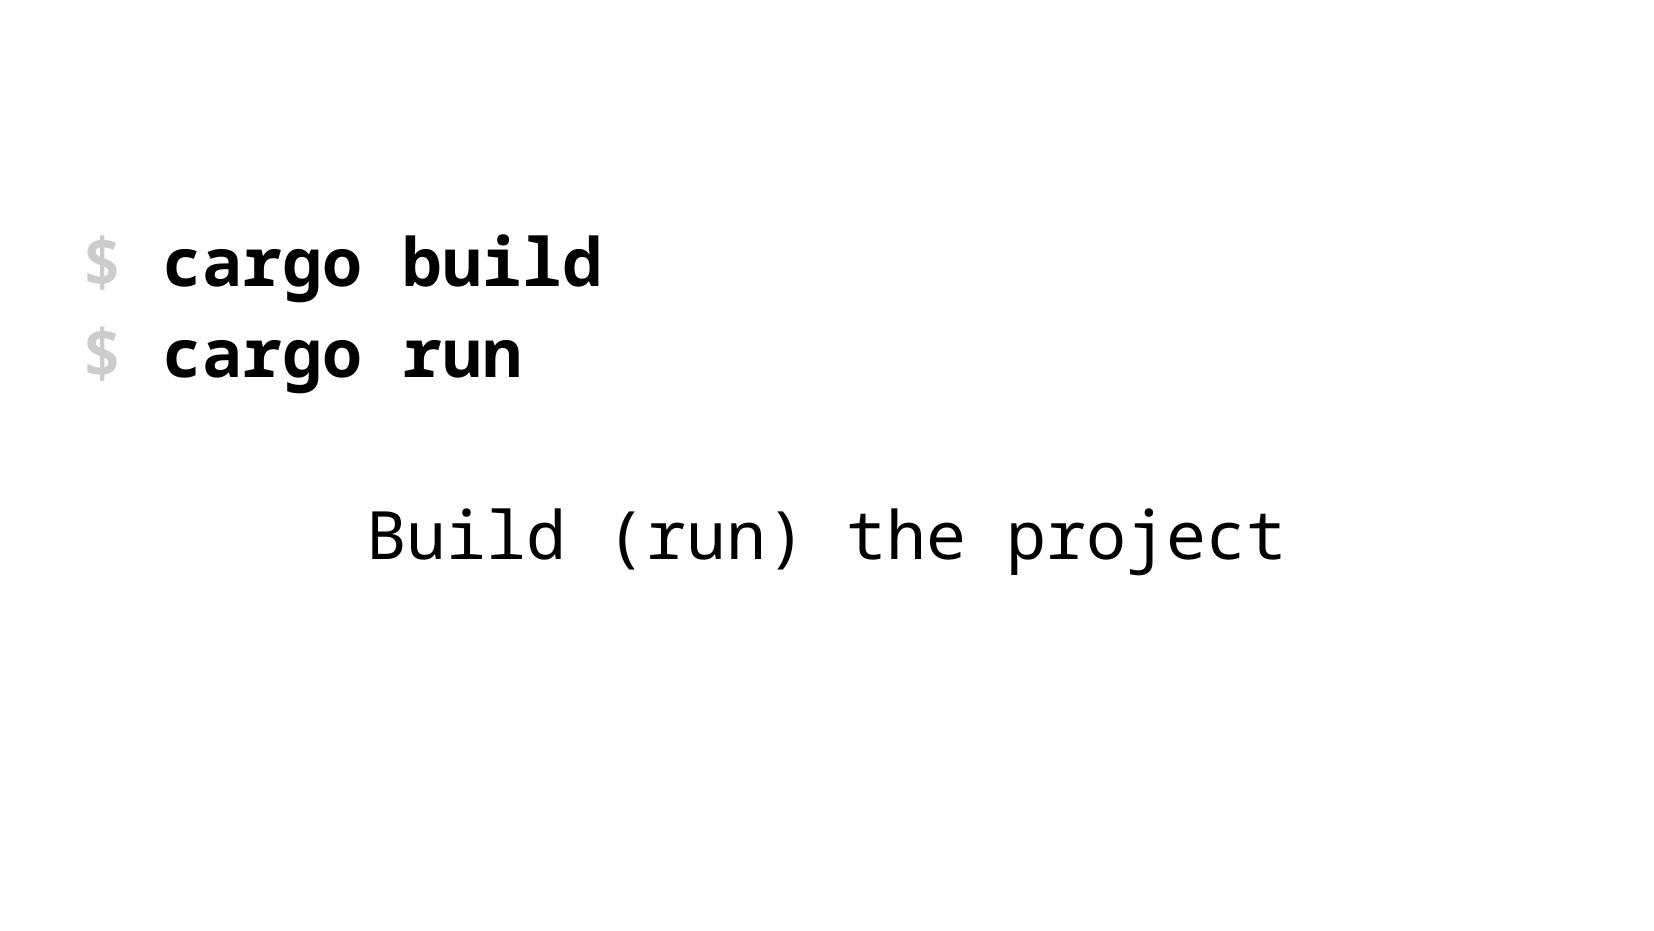

# $ cargo build
$ cargo run
Build (run) the project